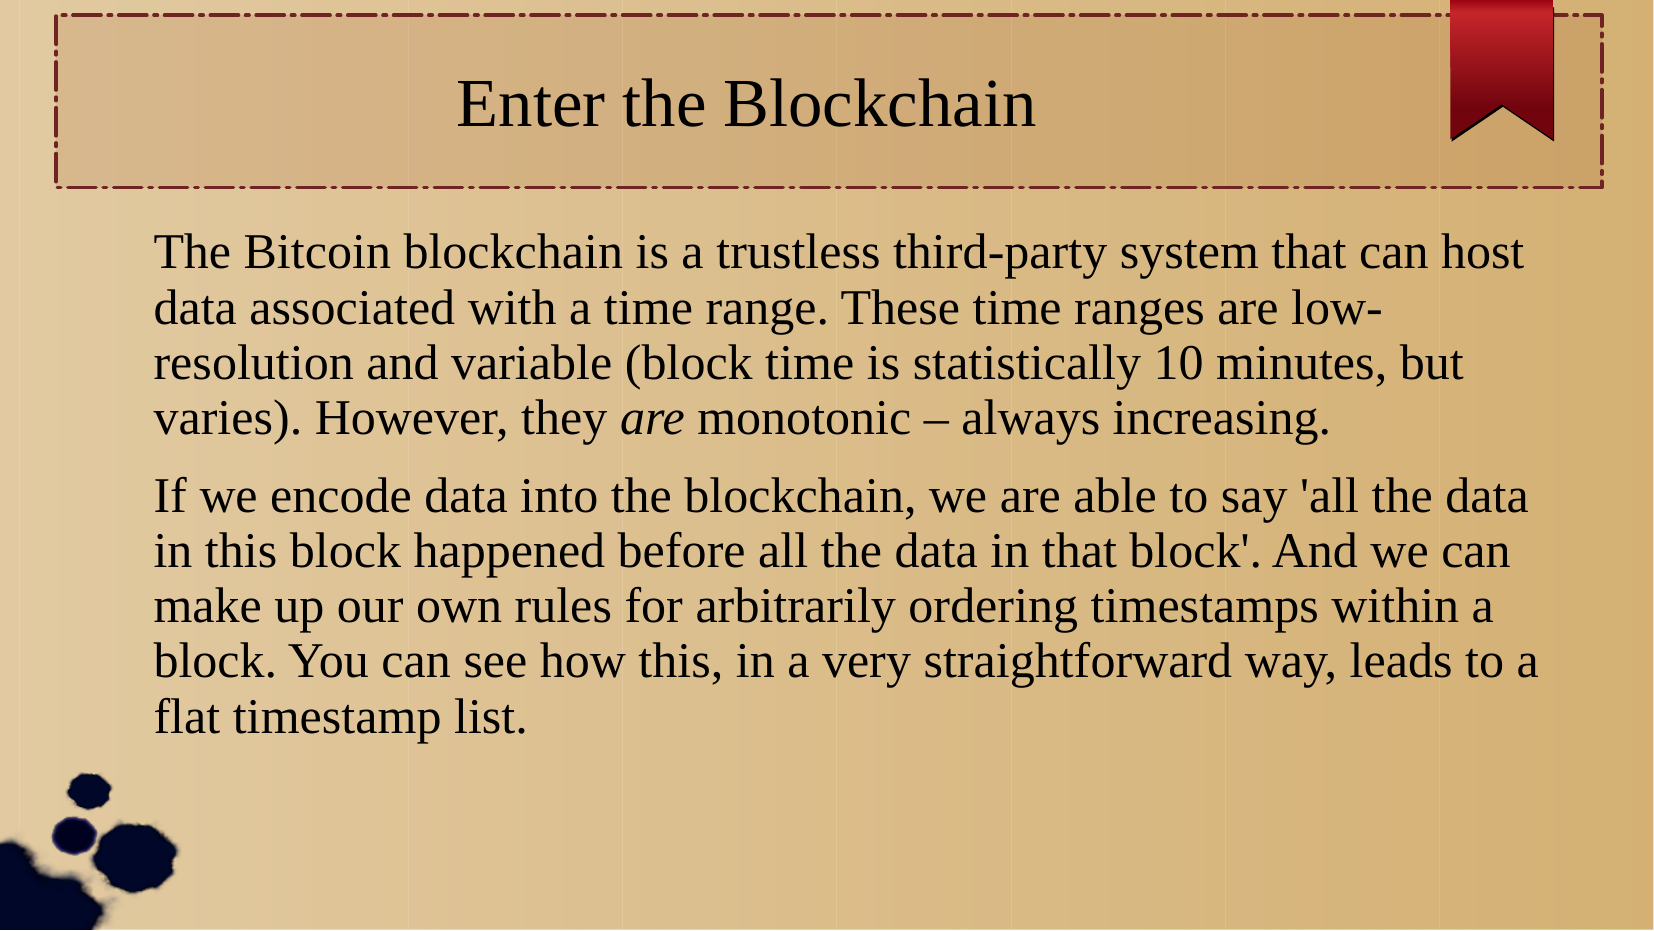

# Enter the Blockchain
The Bitcoin blockchain is a trustless third-party system that can host data associated with a time range. These time ranges are low-resolution and variable (block time is statistically 10 minutes, but varies). However, they are monotonic – always increasing.
If we encode data into the blockchain, we are able to say 'all the data in this block happened before all the data in that block'. And we can make up our own rules for arbitrarily ordering timestamps within a block. You can see how this, in a very straightforward way, leads to a flat timestamp list.